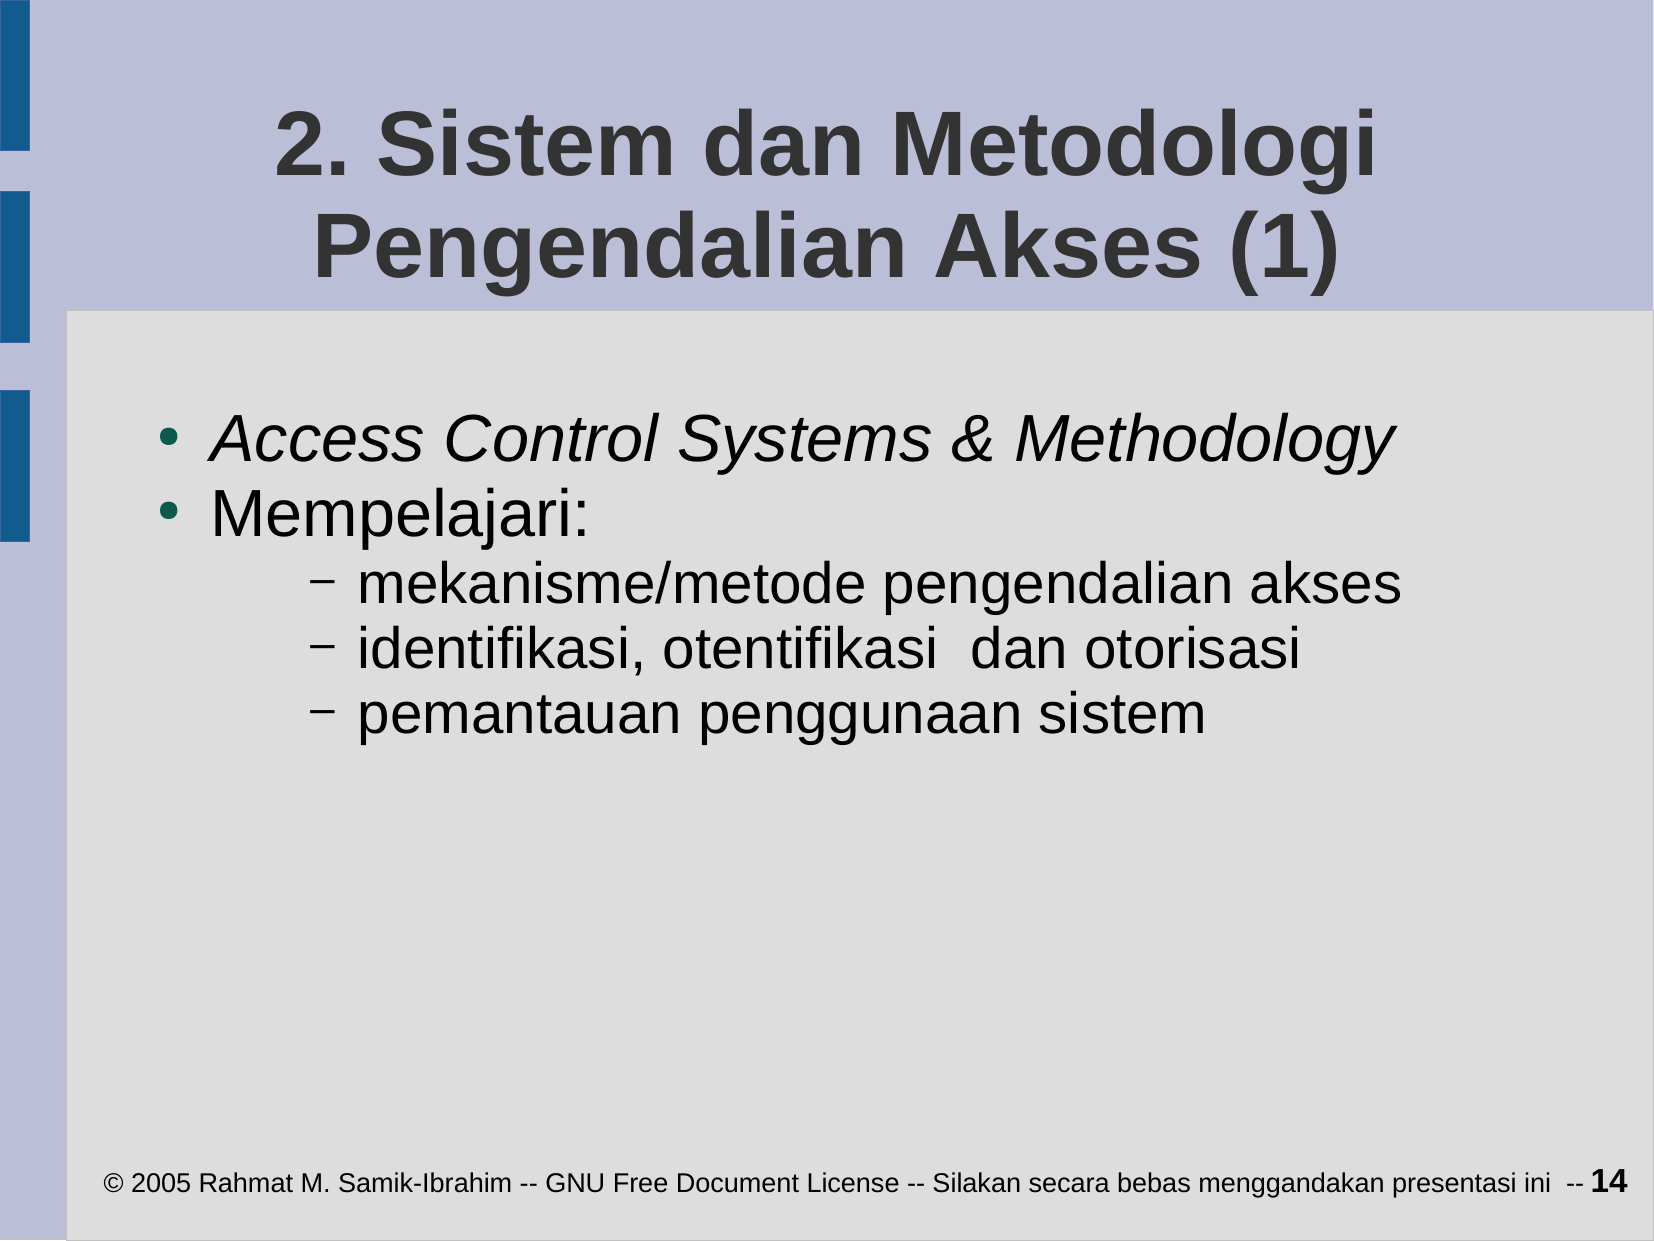

# 2. Sistem dan Metodologi Pengendalian Akses (1)
Access Control Systems & Methodology
Mempelajari:
mekanisme/metode pengendalian akses
identifikasi, otentifikasi dan otorisasi
pemantauan penggunaan sistem